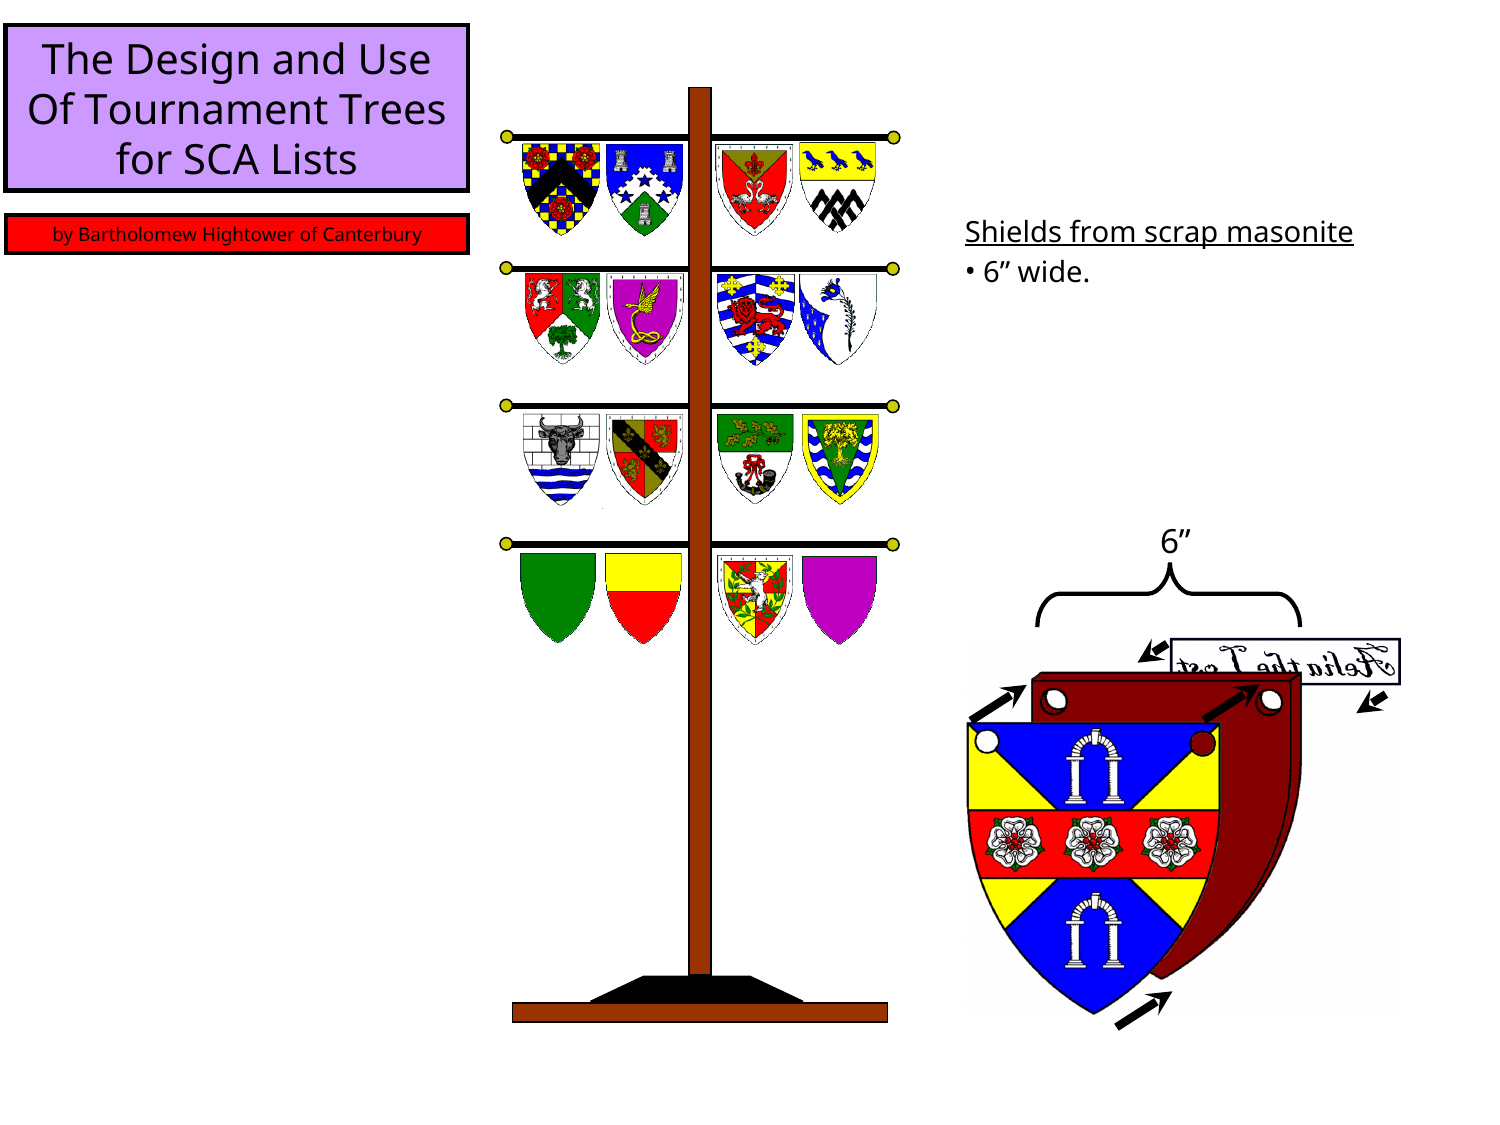

The Design and Use
Of Tournament Trees for SCA Lists
#
Shields from scrap masonite
 6” wide.
by Bartholomew Hightower of Canterbury
6”